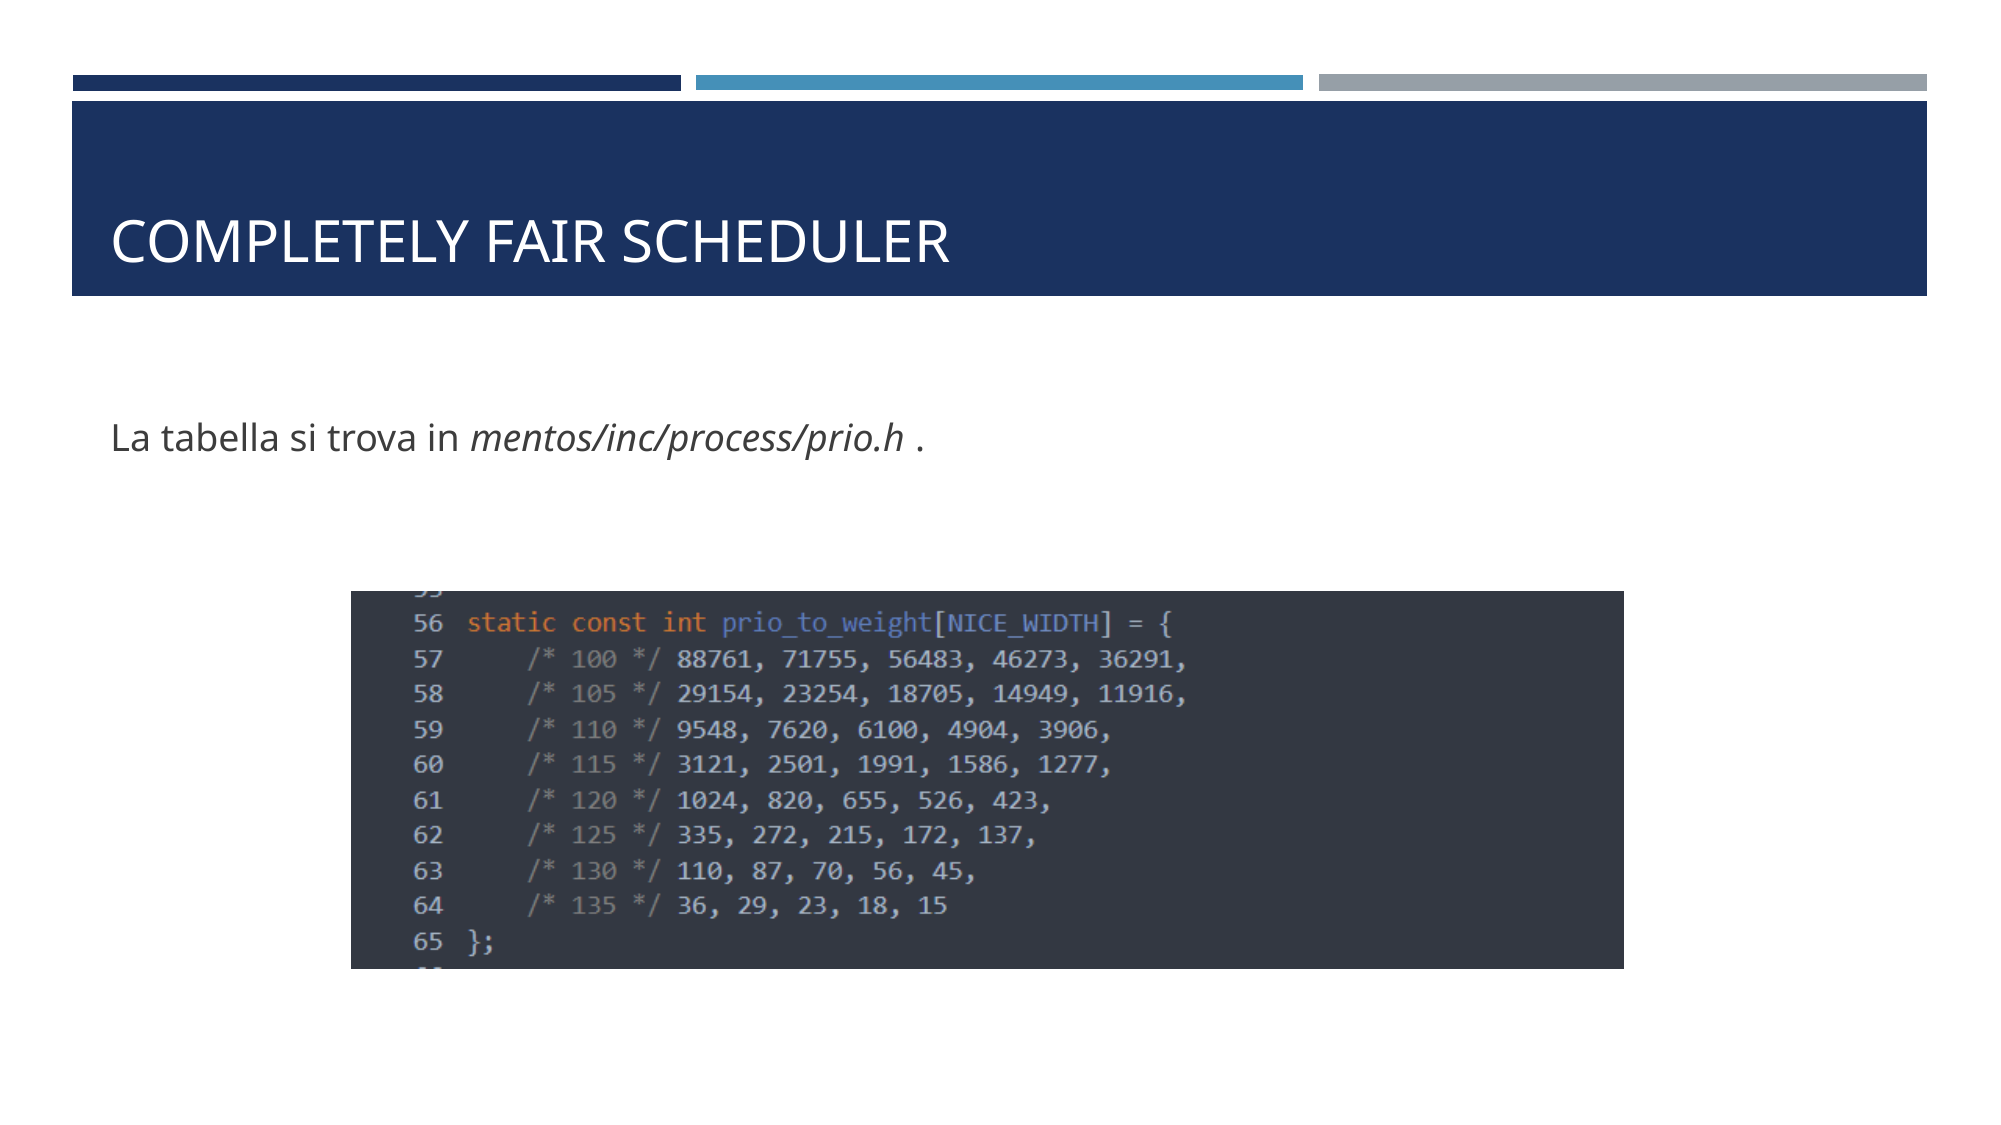

# Completely Fair Scheduler
La tabella si trova in mentos/inc/process/prio.h .